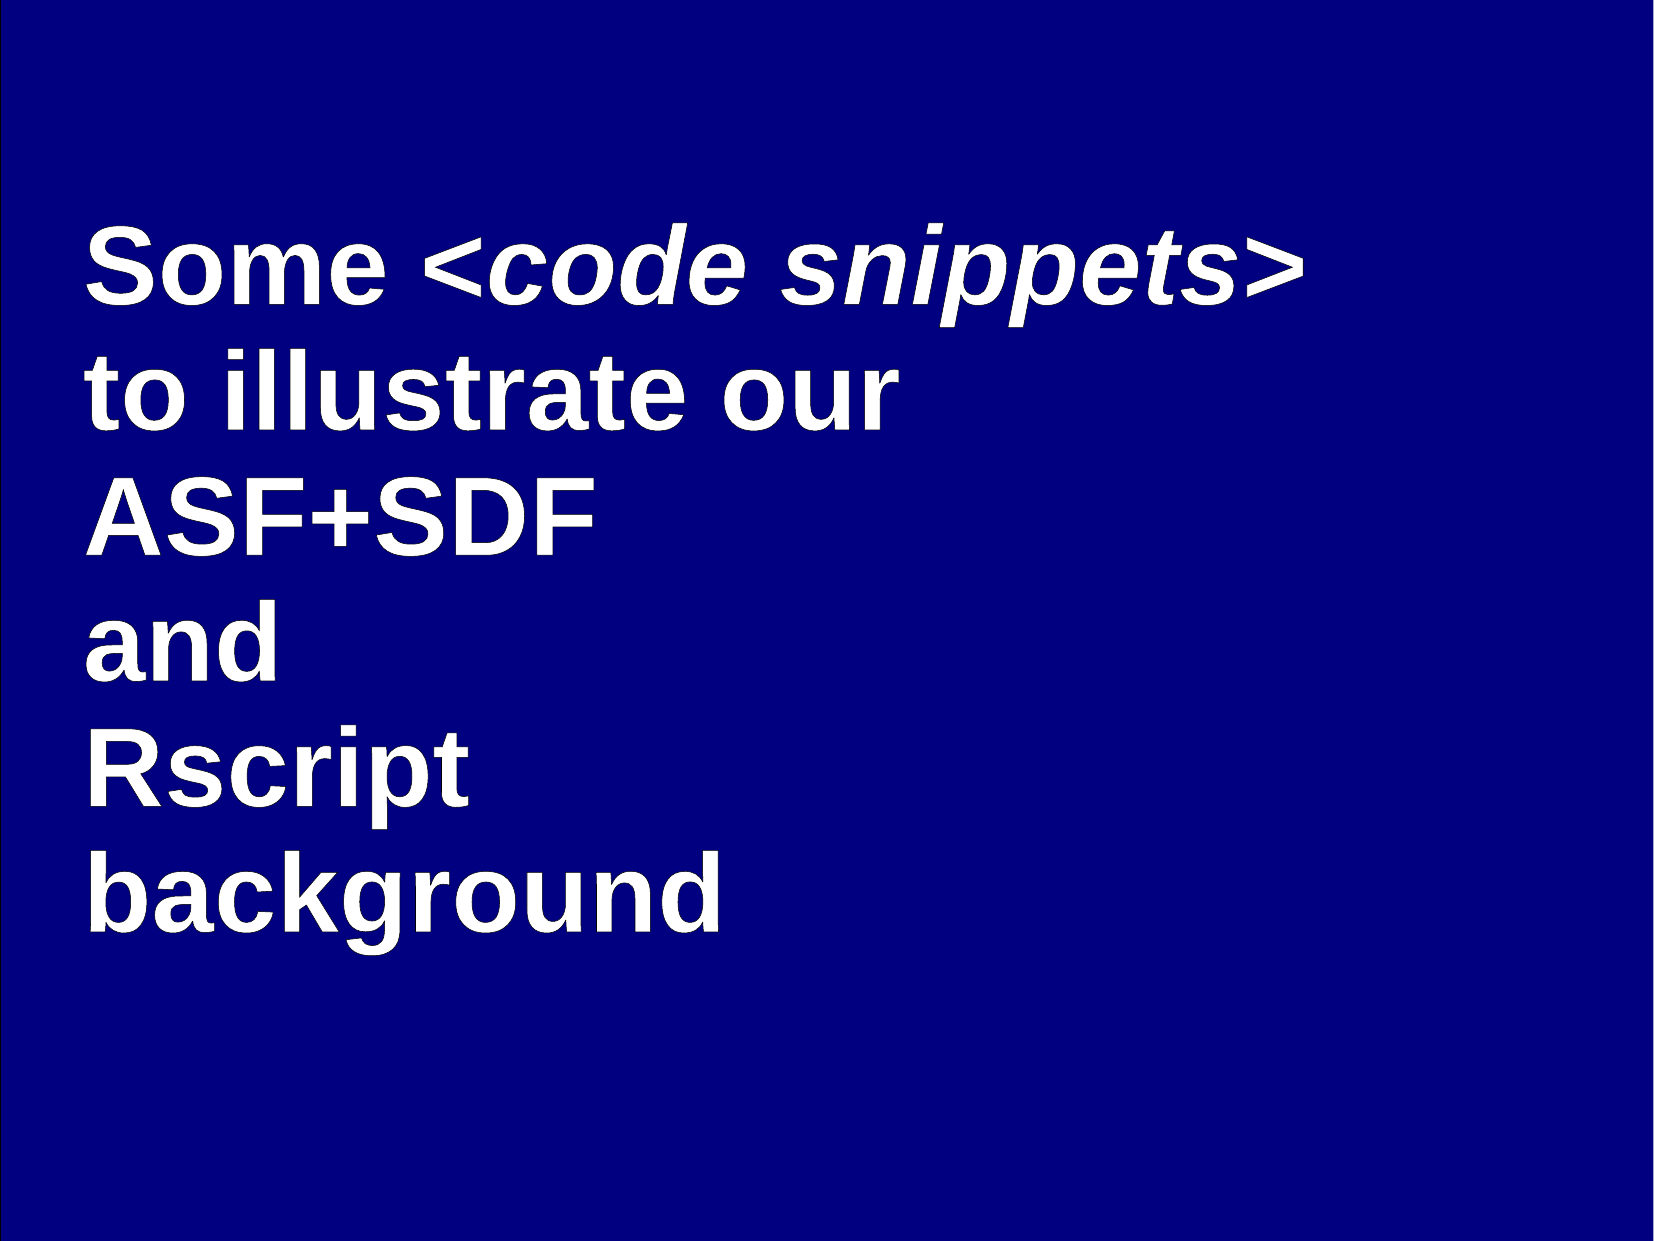

# Some <code snippets>
to illustrate our
ASF+SDF
and
Rscript
background
12